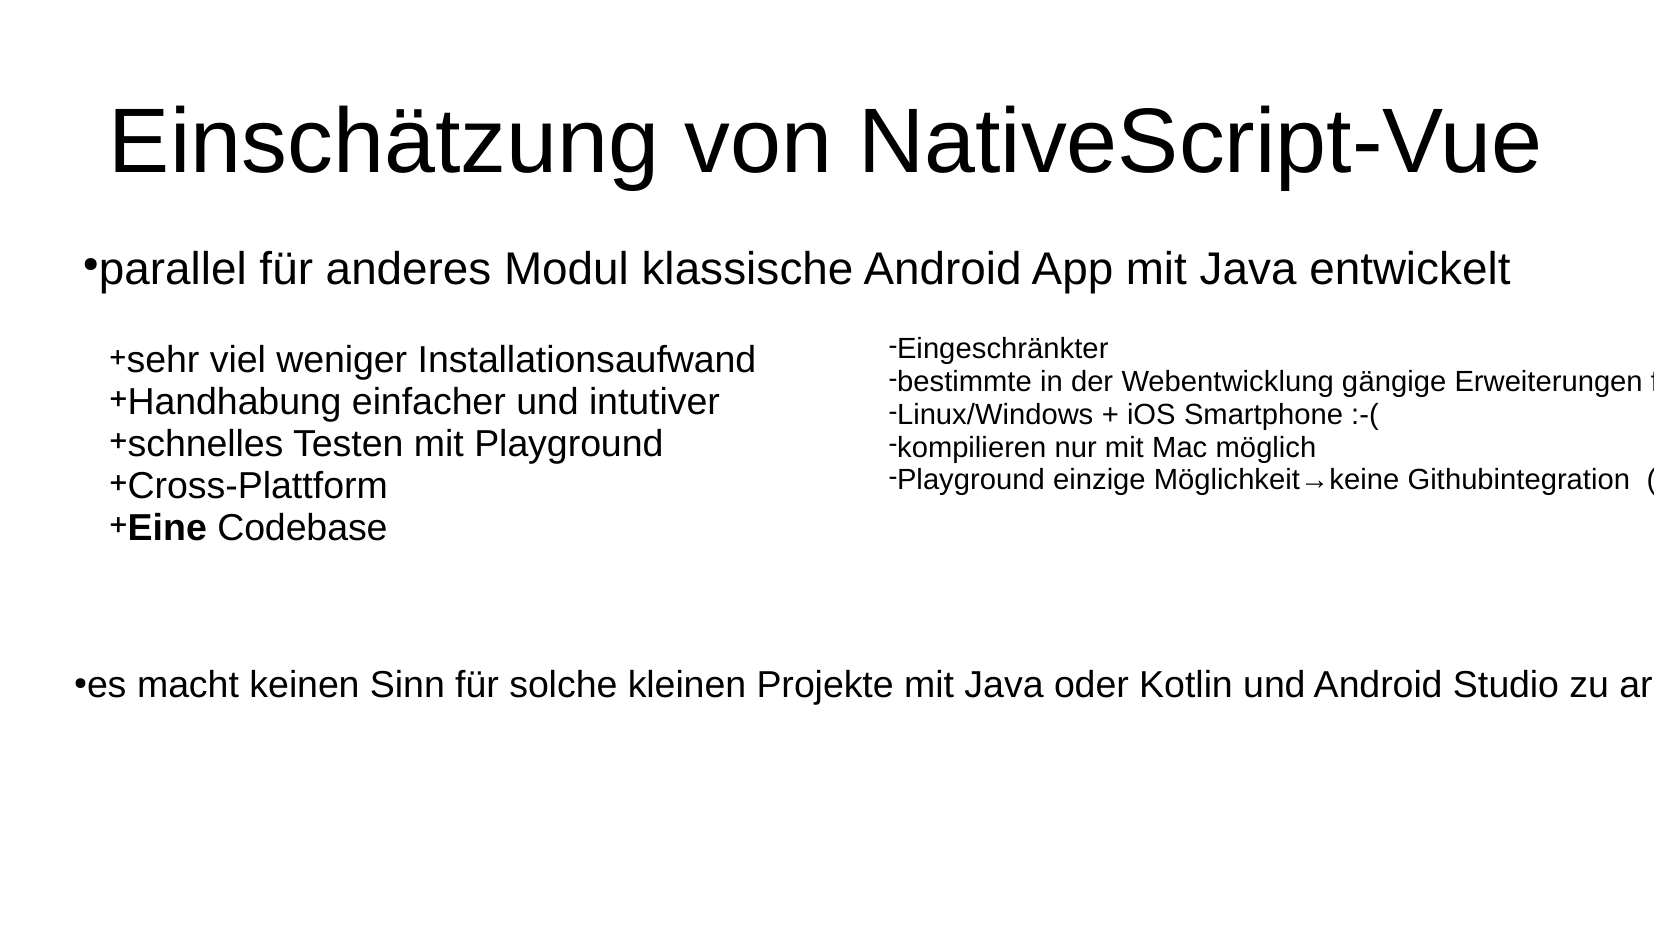

# Einschätzung von NativeScript-Vue
parallel für anderes Modul klassische Android App mit Java entwickelt
Eingeschränkter
bestimmte in der Webentwicklung gängige Erweiterungen funktionieren nicht
Linux/Windows + iOS Smartphone :-(
kompilieren nur mit Mac möglich
Playground einzige Möglichkeit→keine Githubintegration (Mergen / Branchen /Versionsverwaltung alles manuell)
sehr viel weniger Installationsaufwand
Handhabung einfacher und intutiver
schnelles Testen mit Playground
Cross-Plattform
Eine Codebase
es macht keinen Sinn für solche kleinen Projekte mit Java oder Kotlin und Android Studio zu arbeiten, Nativescript+Vue bietet eine sehr gute Alternative